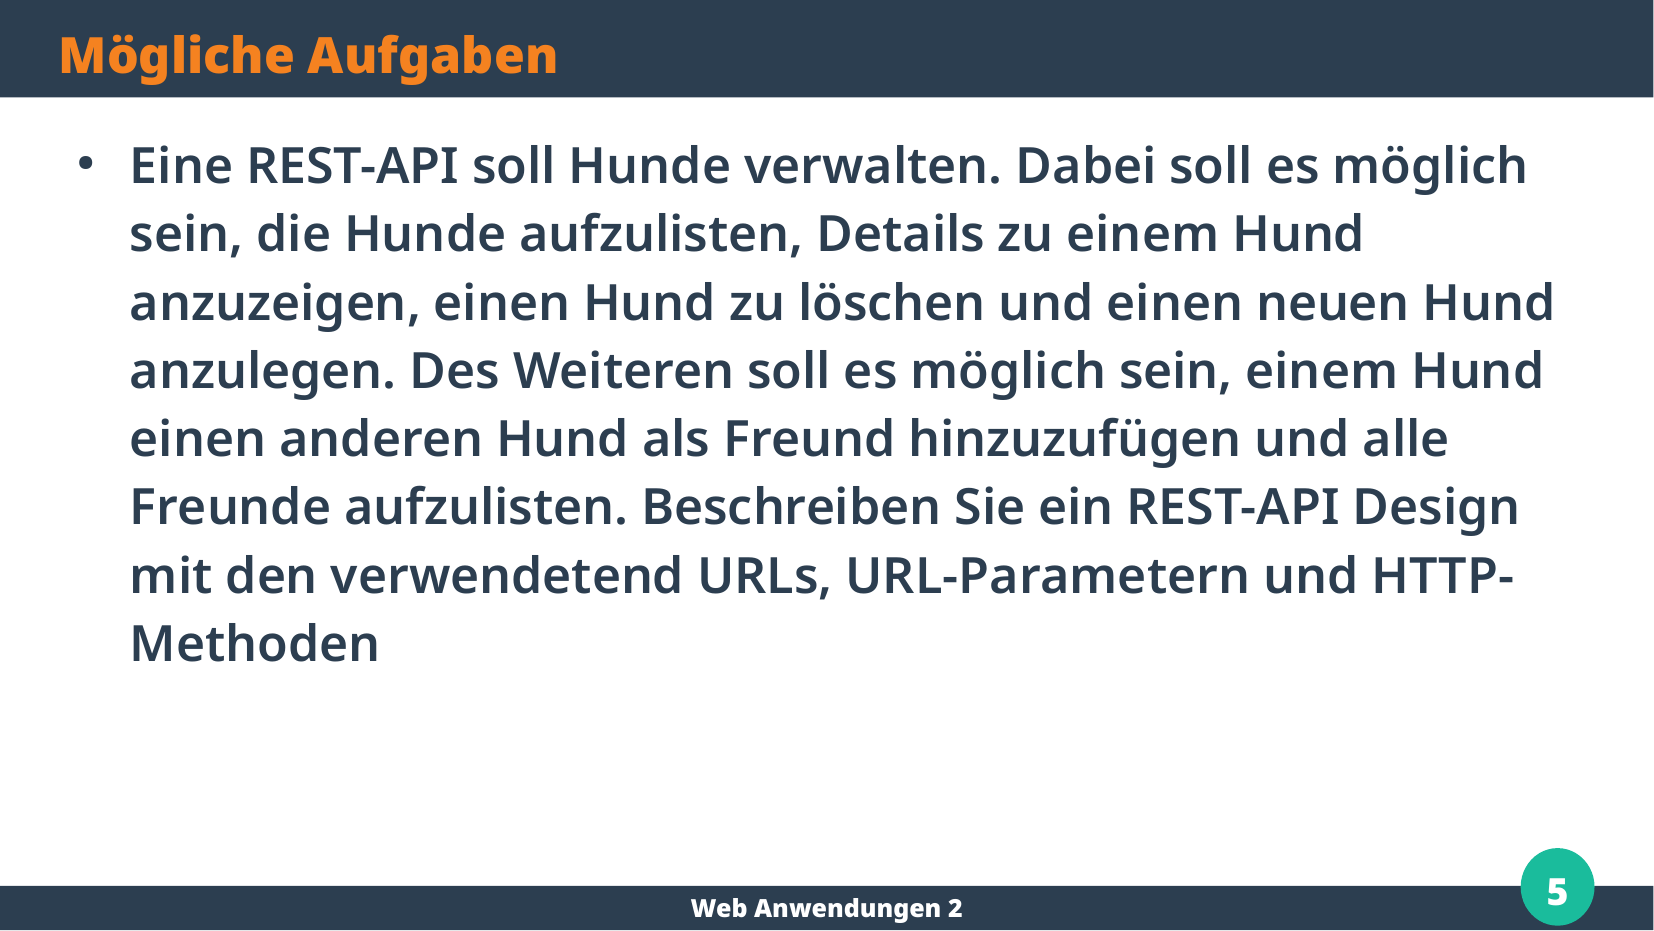

# Mögliche Aufgaben
Eine REST-API soll Hunde verwalten. Dabei soll es möglich sein, die Hunde aufzulisten, Details zu einem Hund anzuzeigen, einen Hund zu löschen und einen neuen Hund anzulegen. Des Weiteren soll es möglich sein, einem Hund einen anderen Hund als Freund hinzuzufügen und alle Freunde aufzulisten. Beschreiben Sie ein REST-API Design mit den verwendetend URLs, URL-Parametern und HTTP-Methoden
5